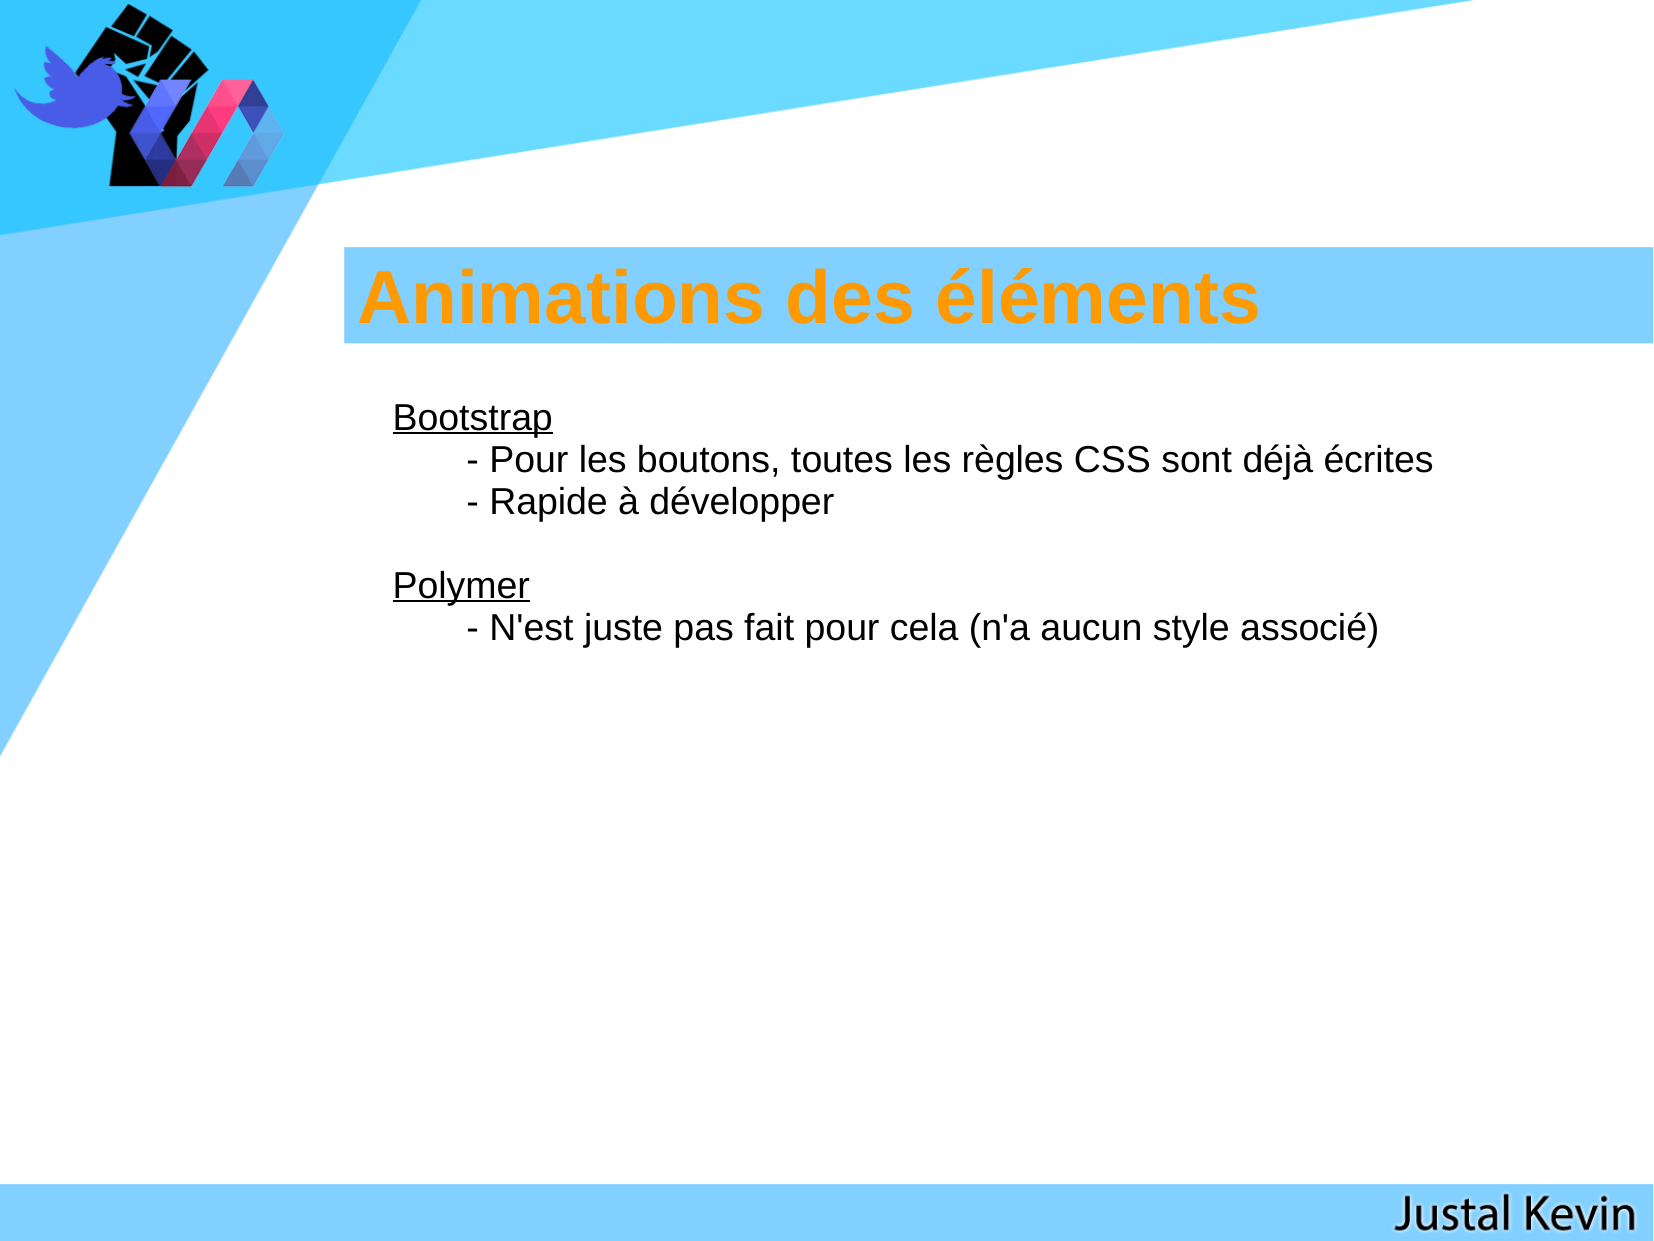

Animations des éléments
Bootstrap
	- Pour les boutons, toutes les règles CSS sont déjà écrites
	- Rapide à développer
Polymer
	- N'est juste pas fait pour cela (n'a aucun style associé)